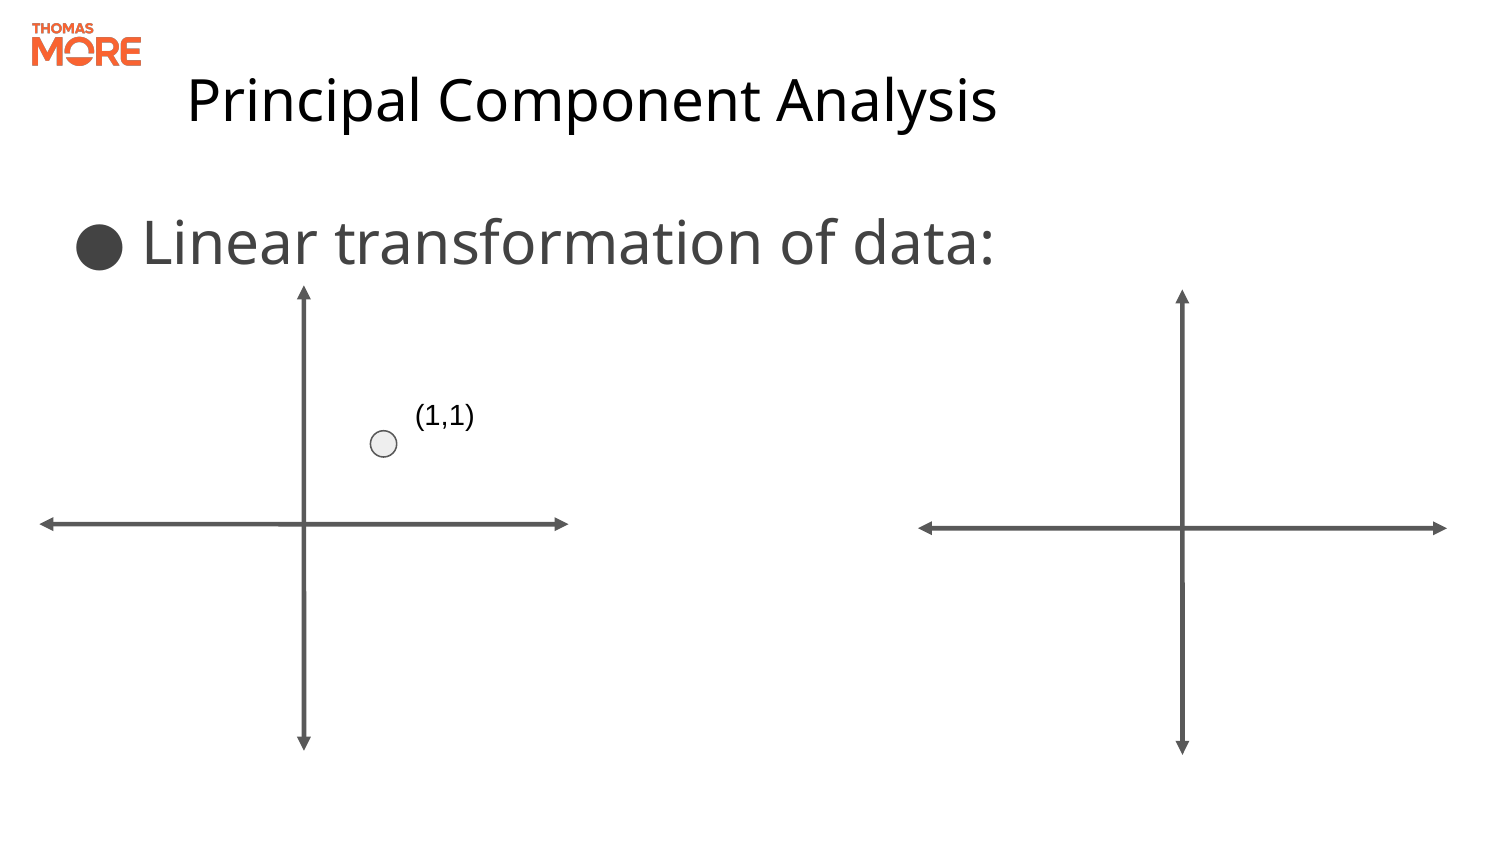

# Principal Component Analysis
Linear transformation of data:
(1,1)